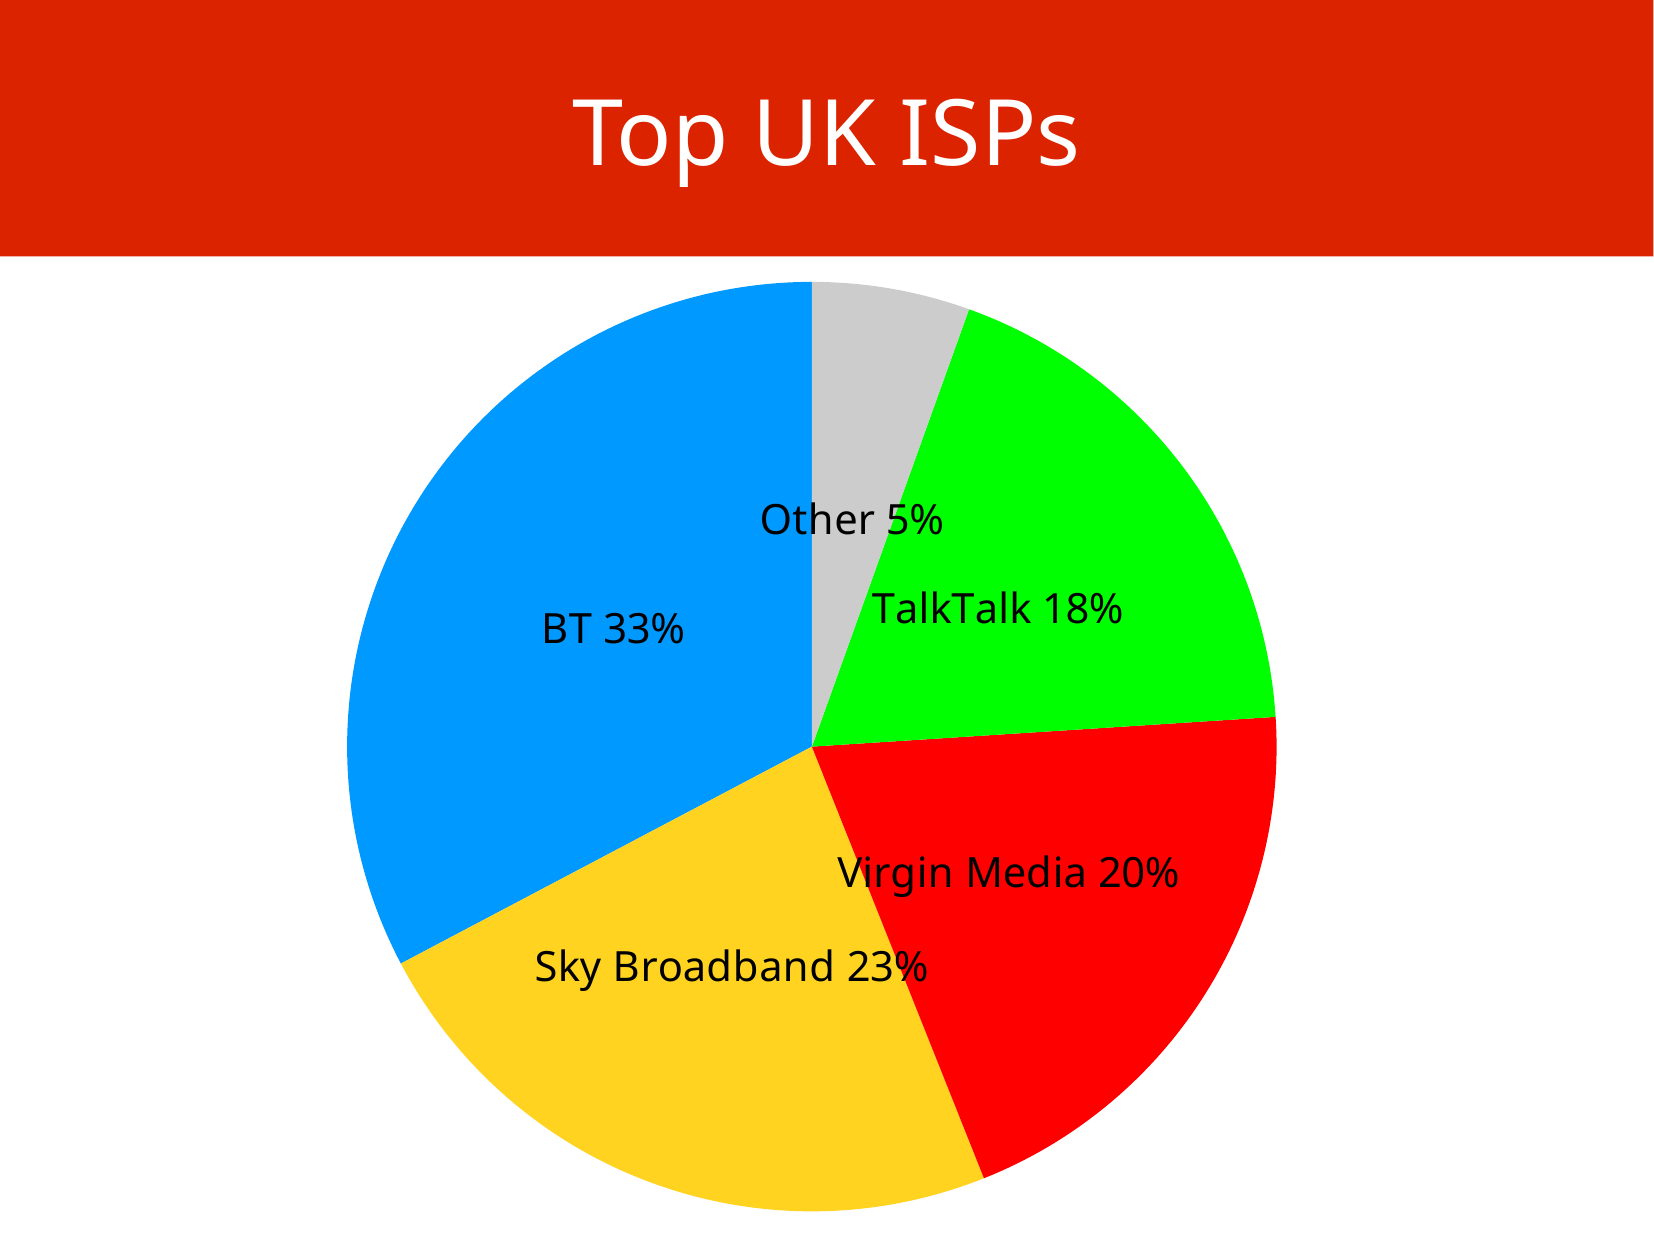

Top UK ISPs
### Chart
| Category | |
|---|---|
| BT | 7473000.0 |
| Sky Broadband | 5322000.0 |
| Virgin Media | 4561800.0 |
| TalkTalk | 4221000.0 |
| Other | 1254200.0 |